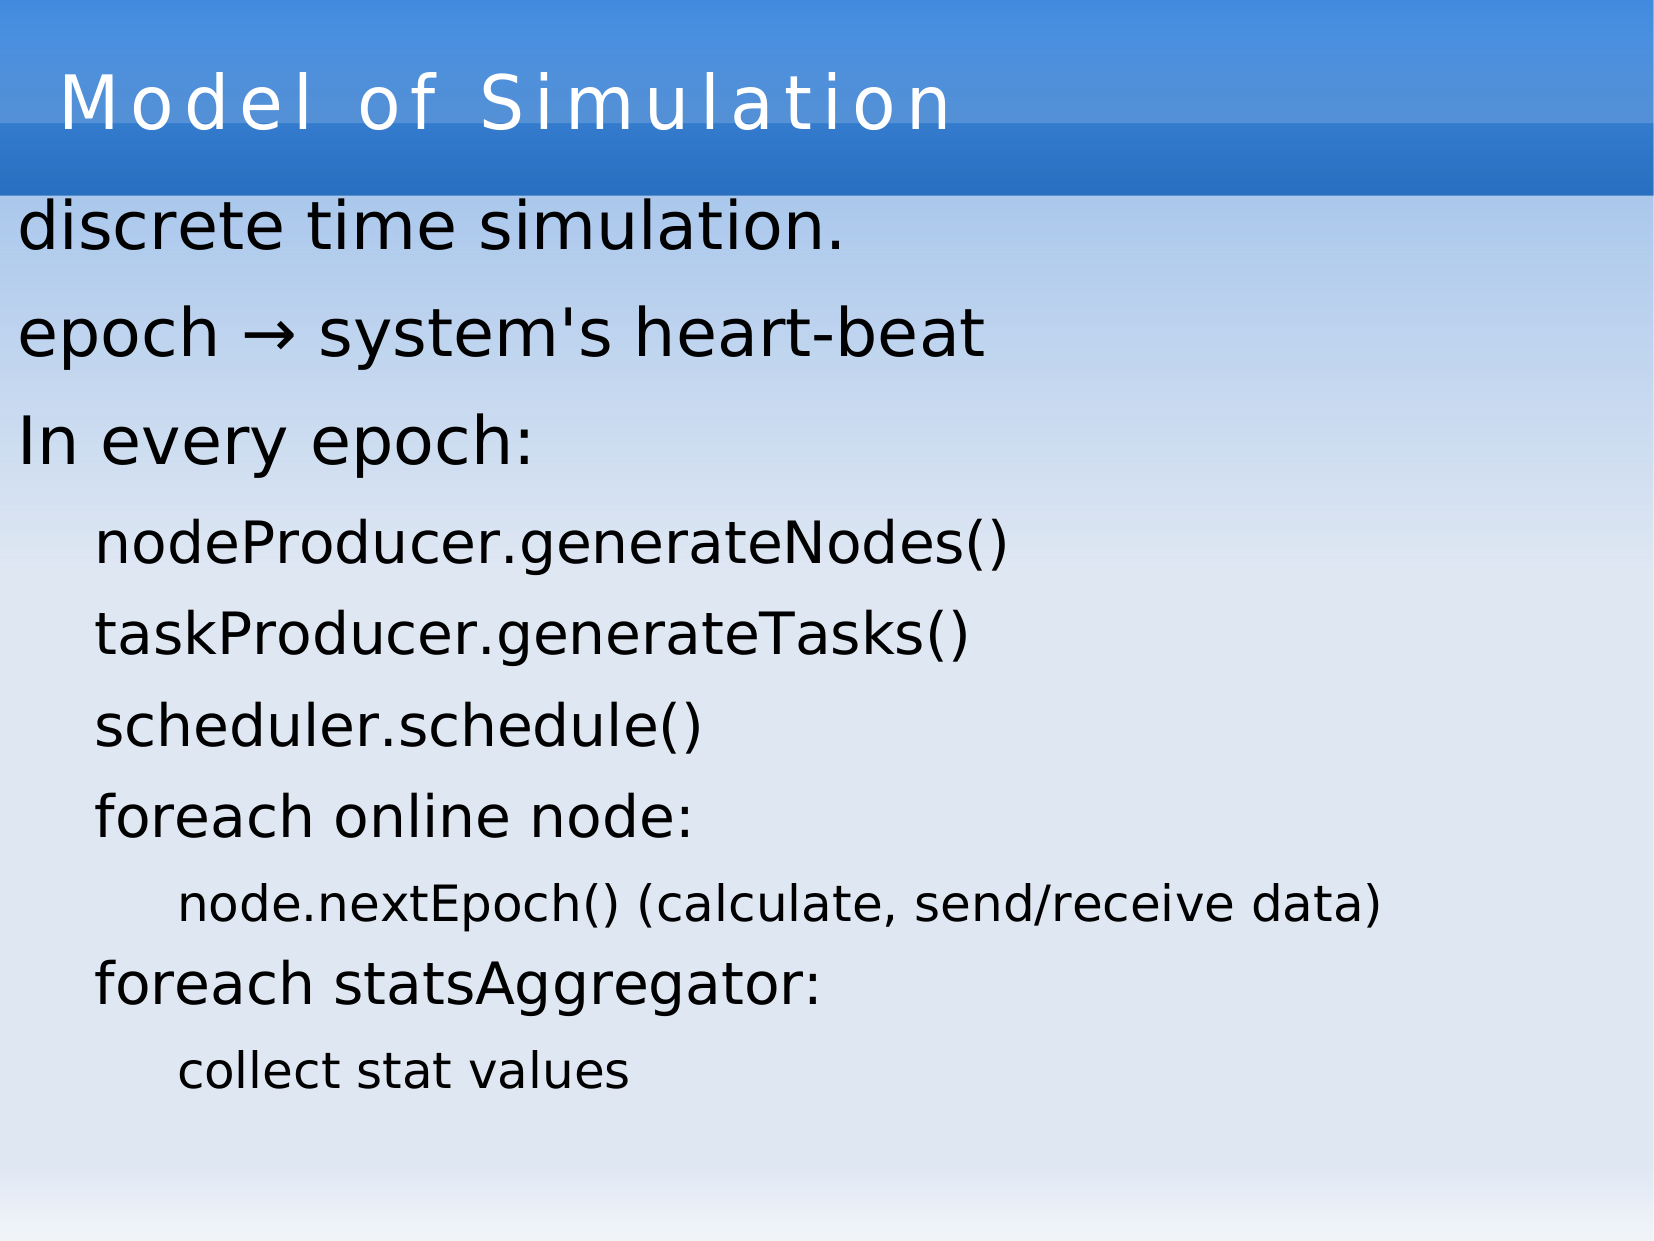

# Model of Simulation
discrete time simulation.
epoch → system's heart-beat
In every epoch:
nodeProducer.generateNodes()
taskProducer.generateTasks()
scheduler.schedule()
foreach online node:
node.nextEpoch() (calculate, send/receive data)
foreach statsAggregator:
collect stat values